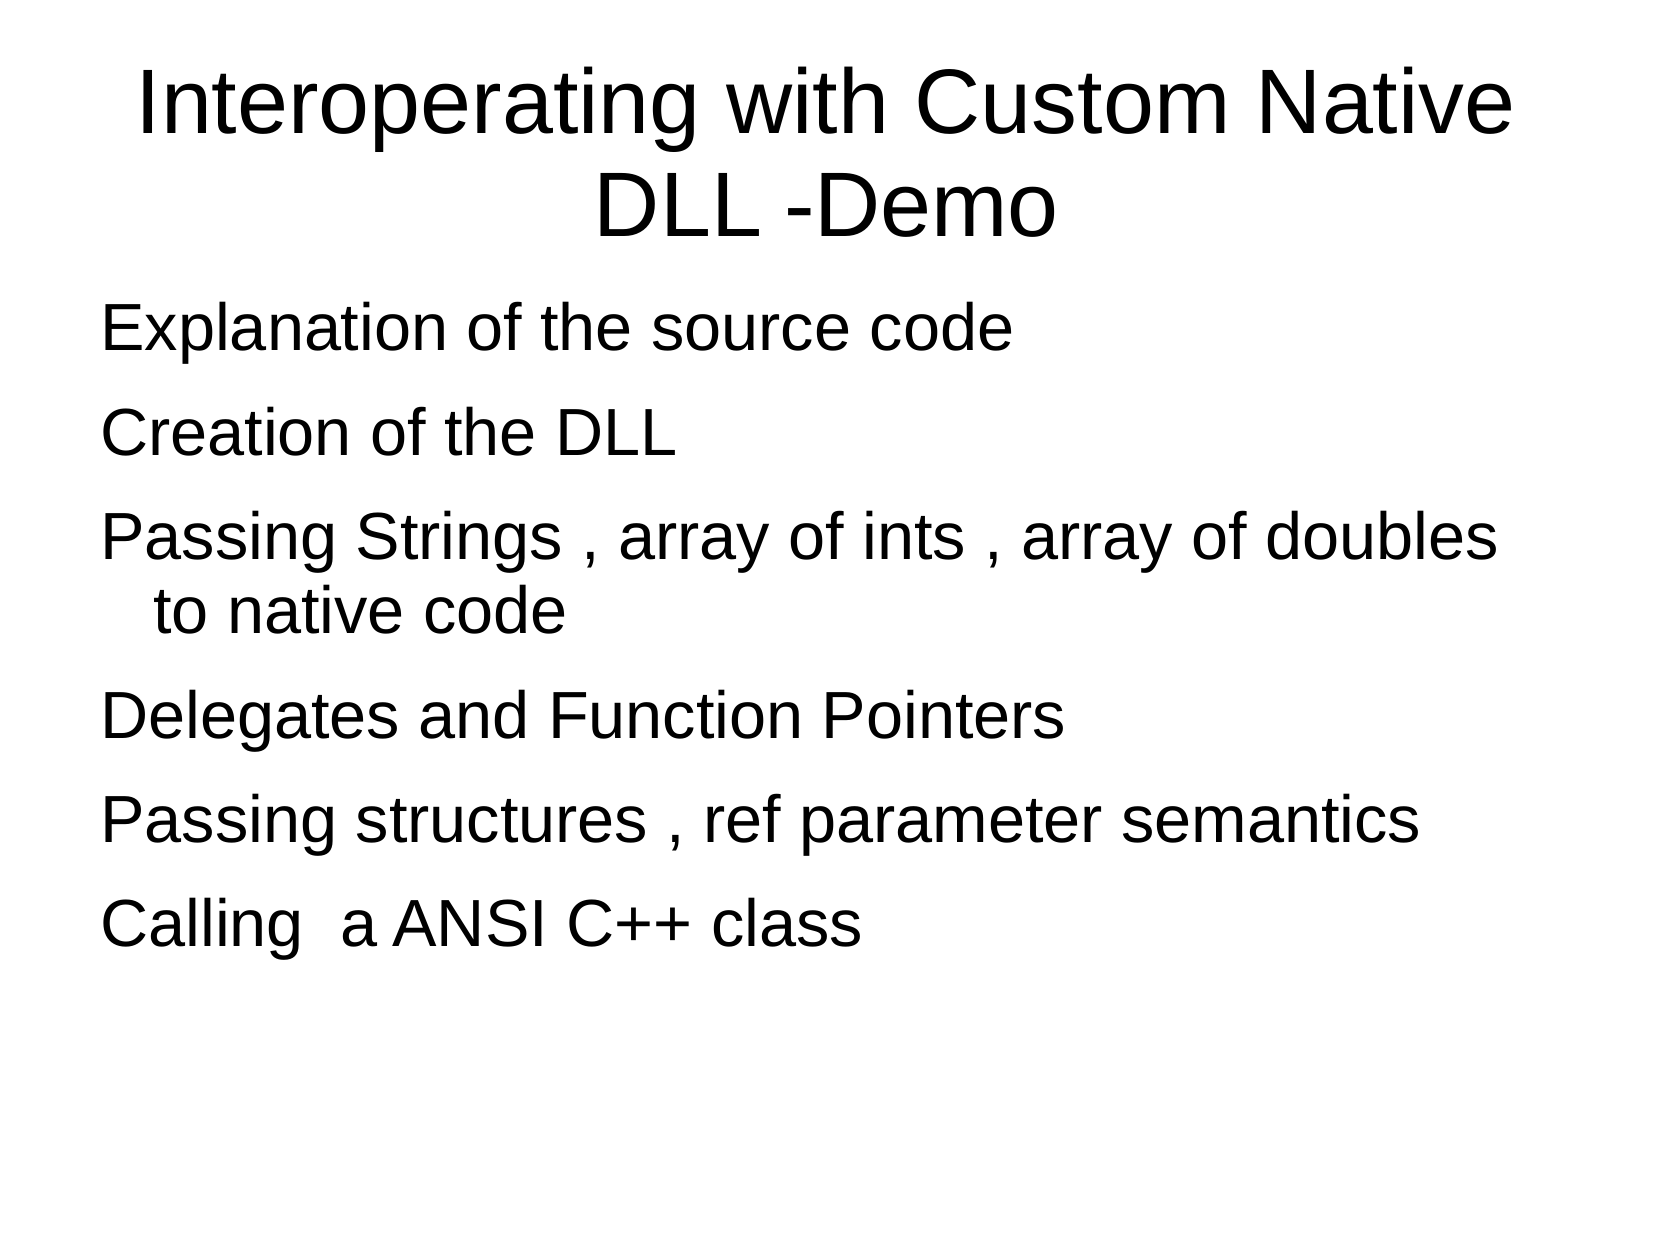

# Interoperating with Custom Native DLL -Demo
Explanation of the source code
Creation of the DLL
Passing Strings , array of ints , array of doubles to native code
Delegates and Function Pointers
Passing structures , ref parameter semantics
Calling a ANSI C++ class